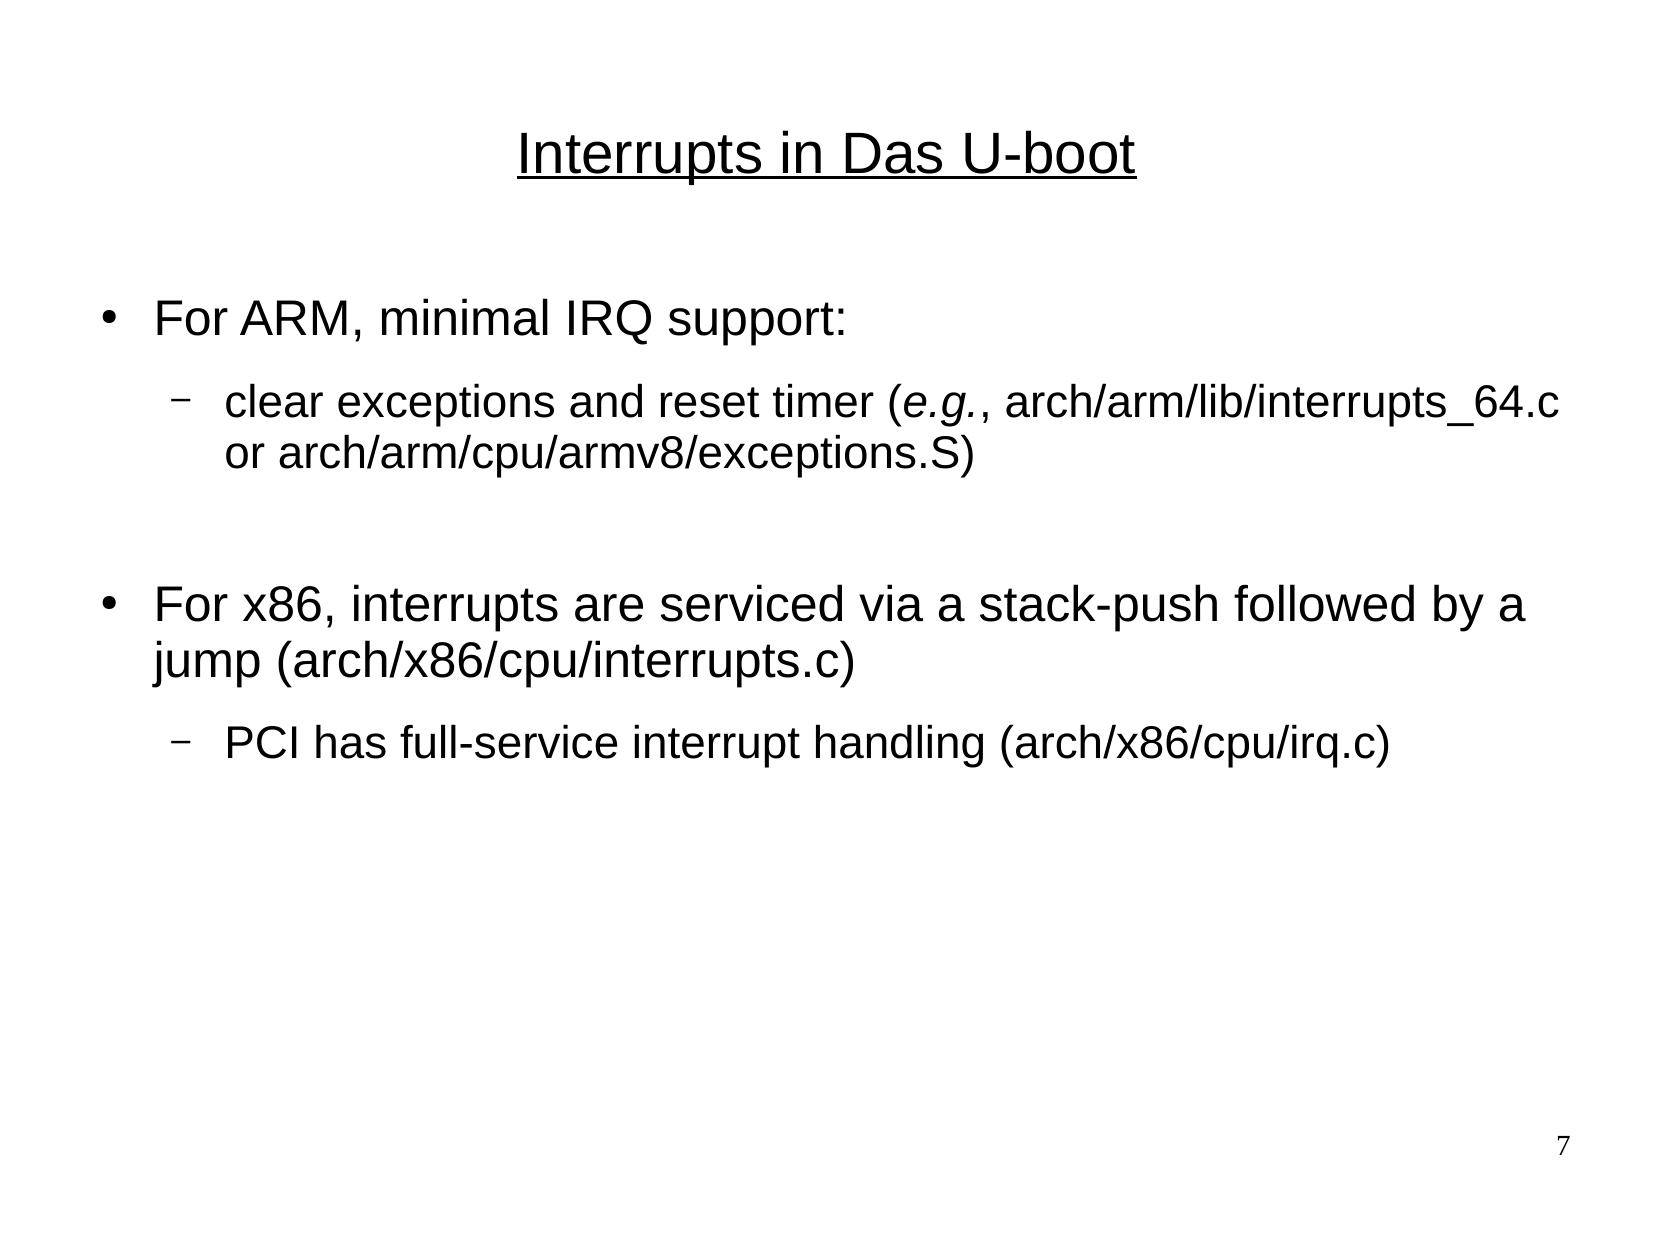

# Interrupts in Das U-boot
For ARM, minimal IRQ support:
clear exceptions and reset timer (e.g., arch/arm/lib/interrupts_64.c or arch/arm/cpu/armv8/exceptions.S)
For x86, interrupts are serviced via a stack-push followed by a jump (arch/x86/cpu/interrupts.c)
PCI has full-service interrupt handling (arch/x86/cpu/irq.c)
7